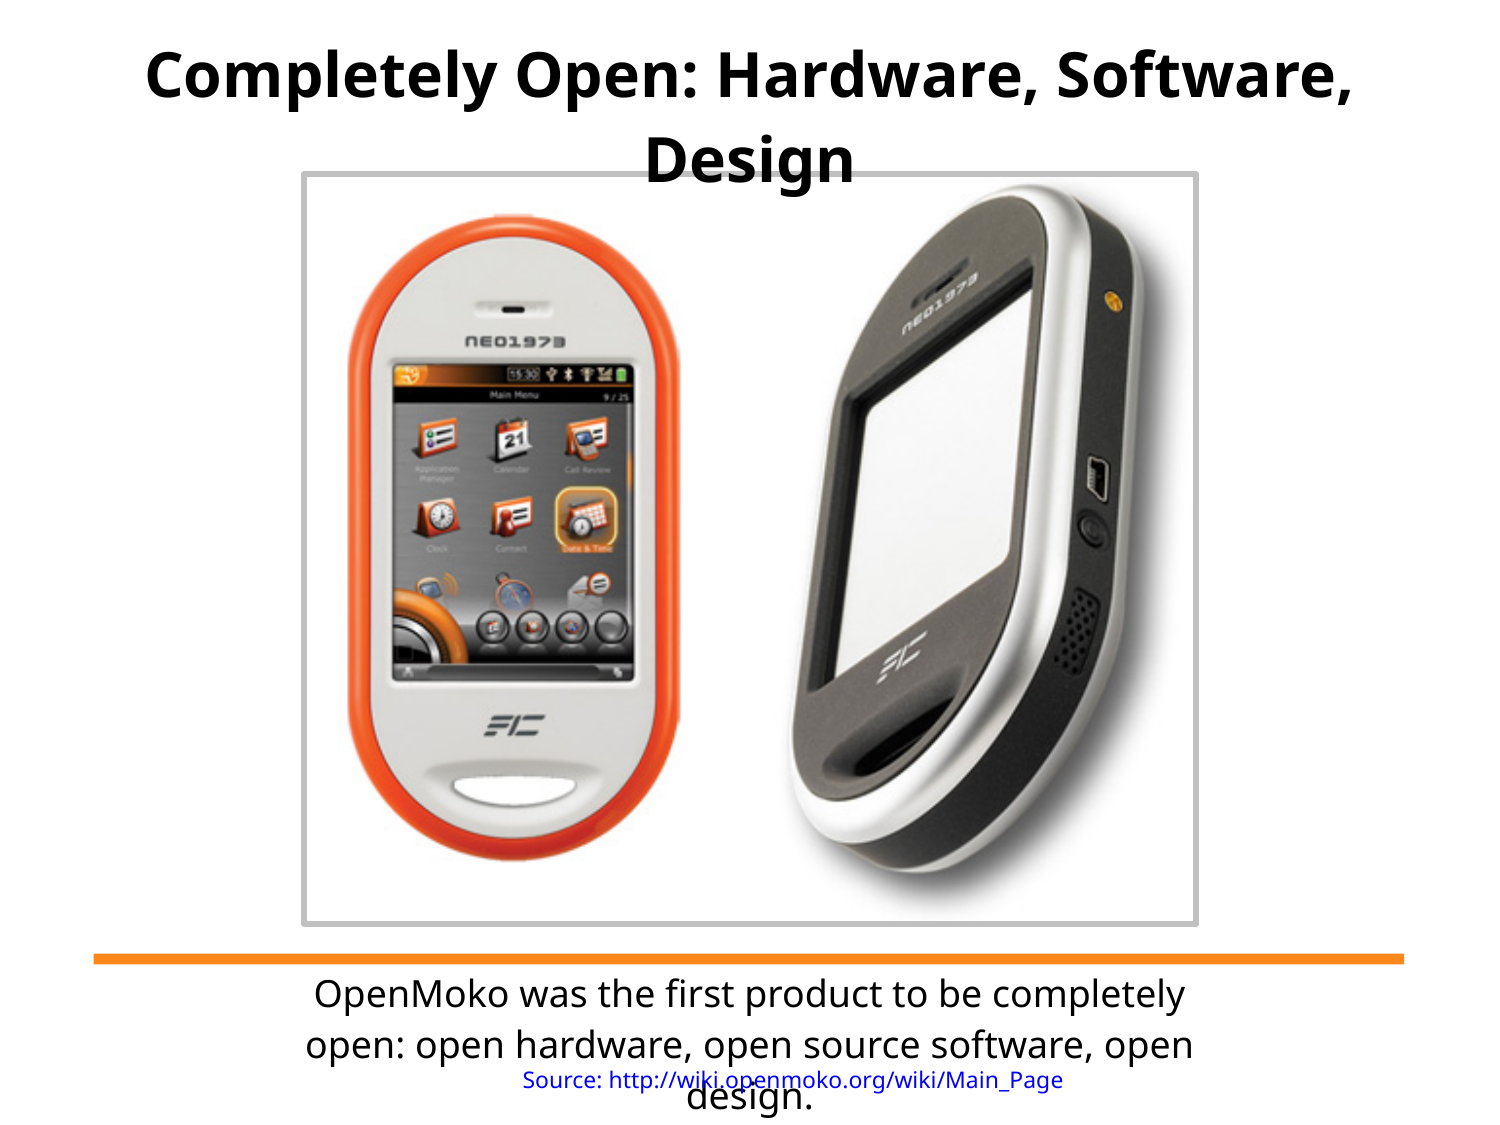

# Completely Open: Hardware, Software, Design
OpenMoko was the first product to be completely open: open hardware, open source software, open design.
Source: http://wiki.openmoko.org/wiki/Main_Page